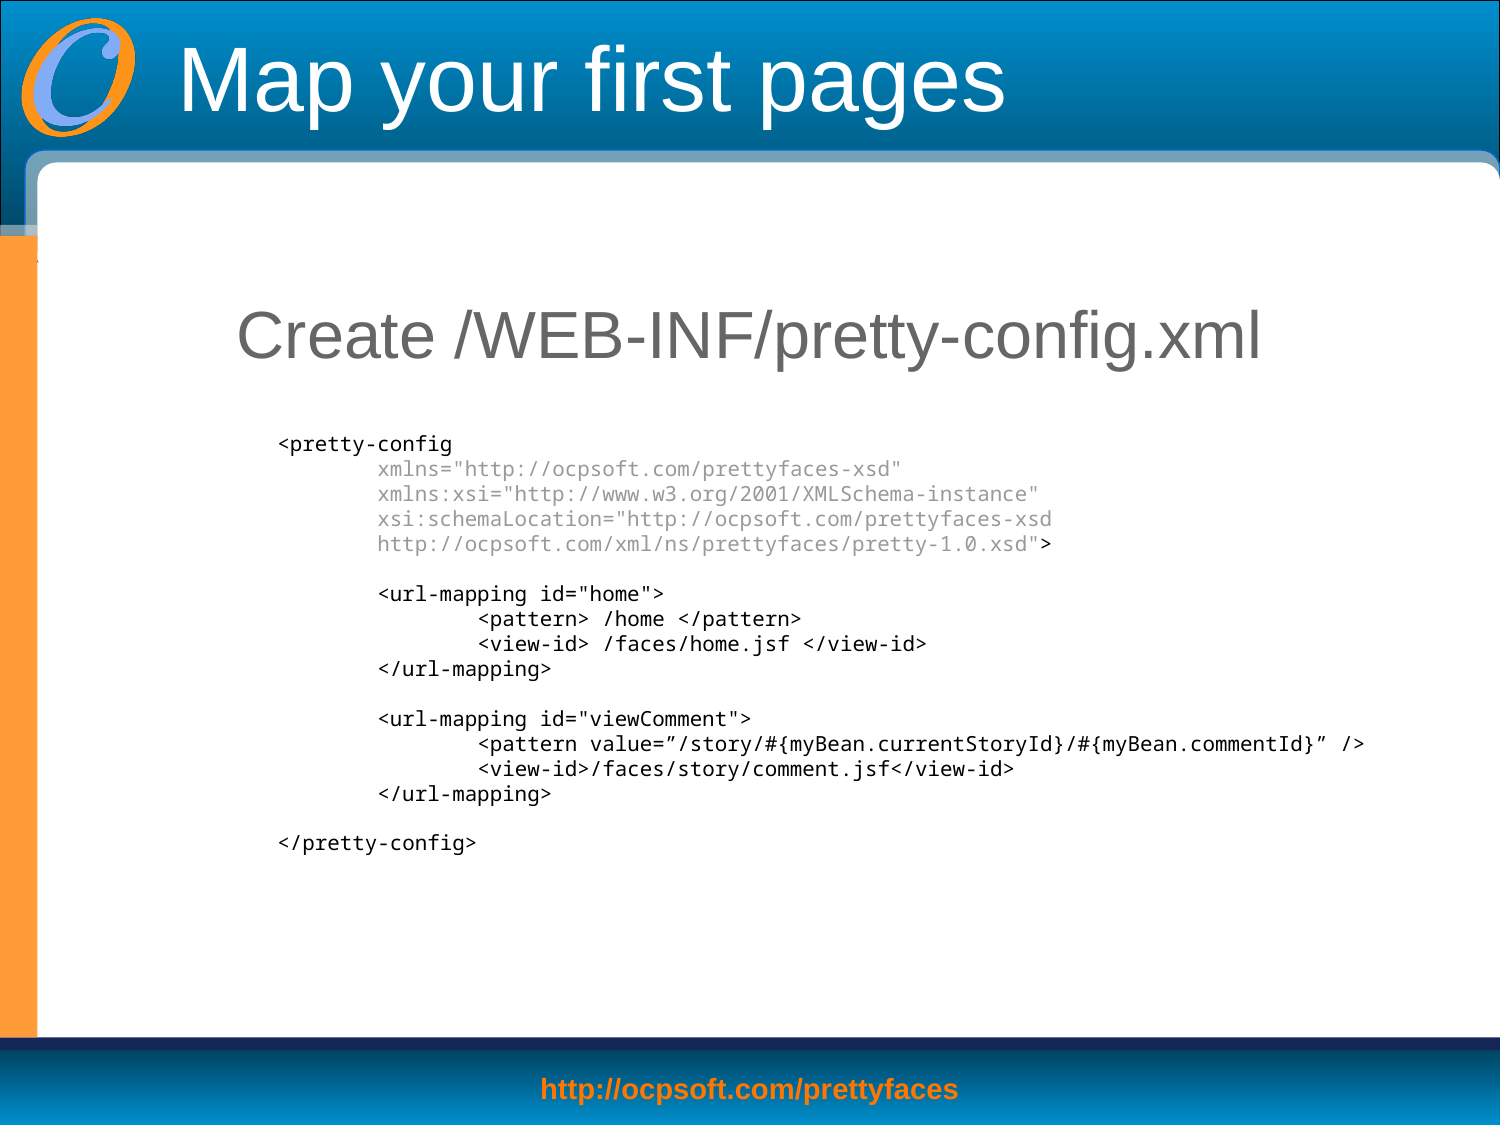

# Map your first pages
Create /WEB-INF/pretty-config.xml
<pretty-config
 xmlns="http://ocpsoft.com/prettyfaces-xsd"
 xmlns:xsi="http://www.w3.org/2001/XMLSchema-instance"
 xsi:schemaLocation="http://ocpsoft.com/prettyfaces-xsd
 http://ocpsoft.com/xml/ns/prettyfaces/pretty-1.0.xsd">
 <url-mapping id="home">
 <pattern> /home </pattern>
 <view-id> /faces/home.jsf </view-id>
 </url-mapping>
 <url-mapping id="viewComment">
		 <pattern value=”/story/#{myBean.currentStoryId}/#{myBean.commentId}” />
		 <view-id>/faces/story/comment.jsf</view-id>
	 </url-mapping>
</pretty-config>